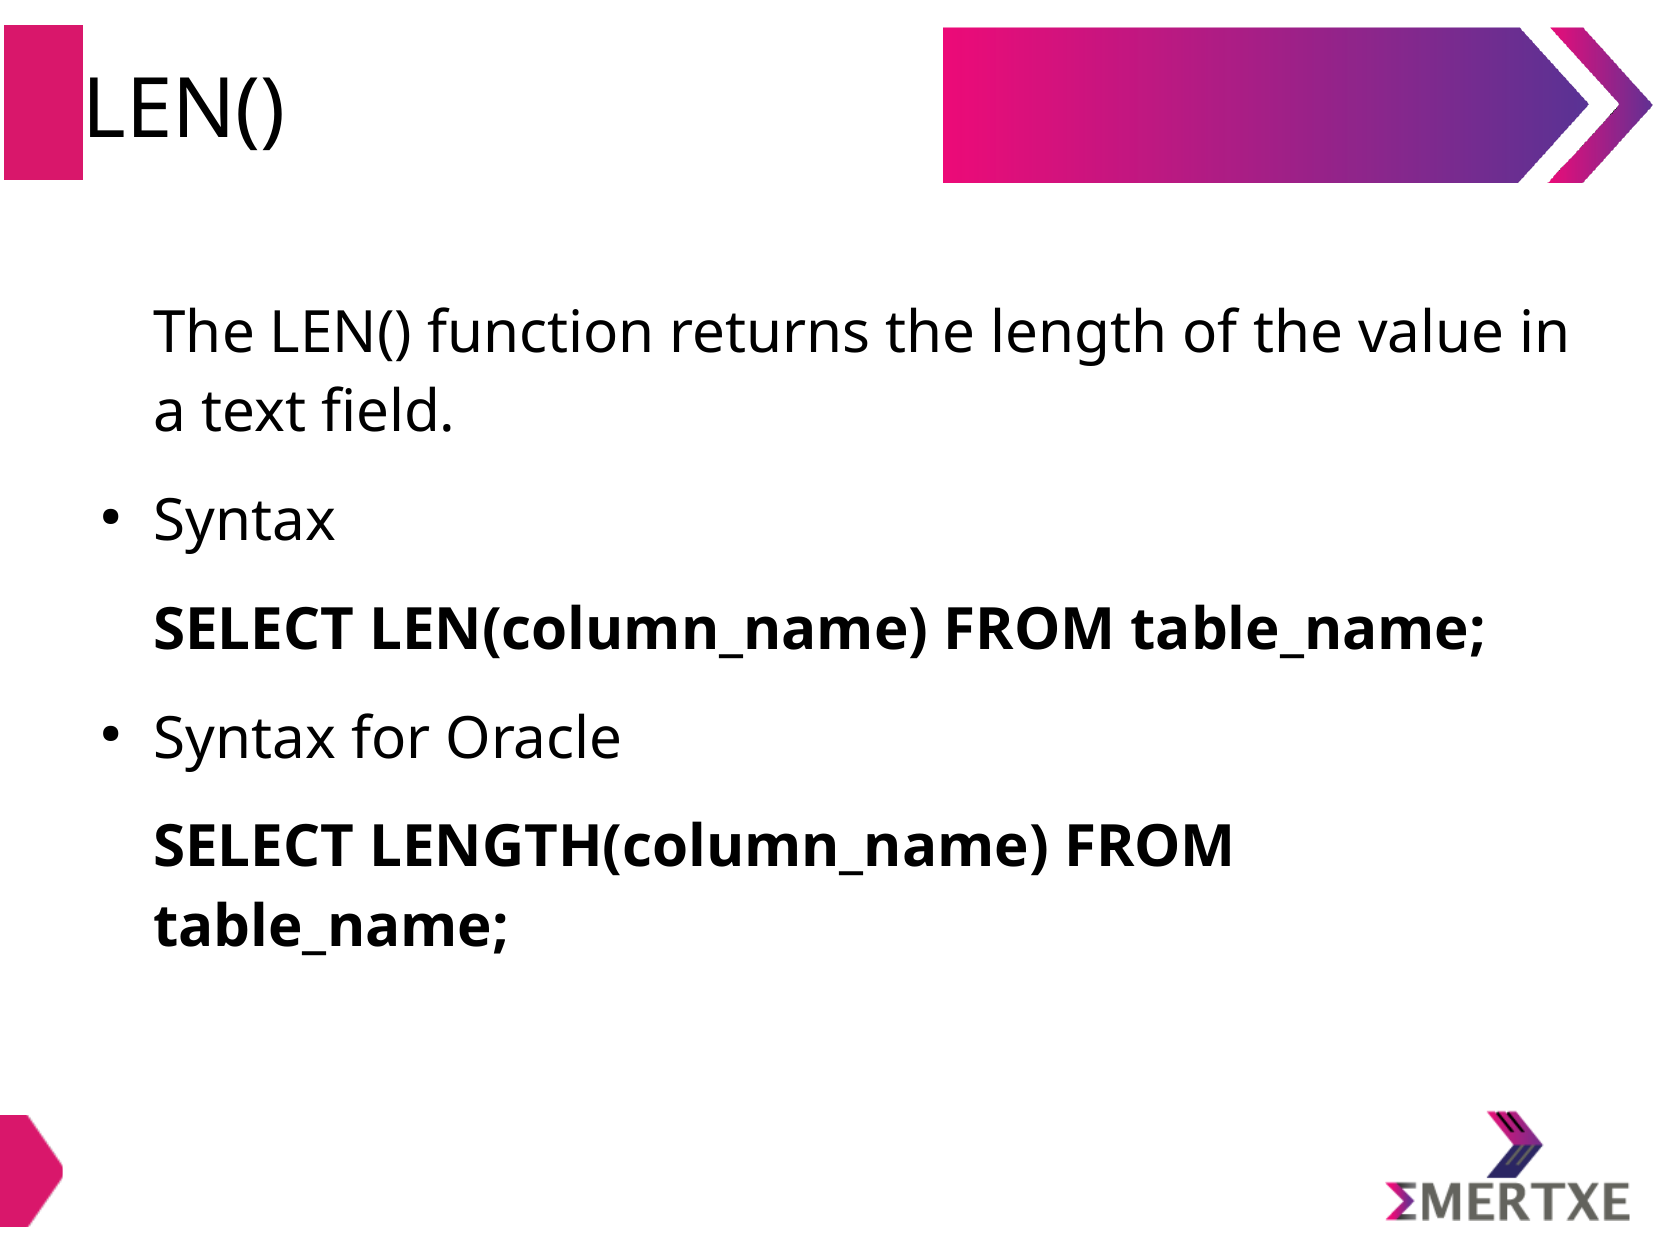

# LEN()
The LEN() function returns the length of the value in a text field.
Syntax
SELECT LEN(column_name) FROM table_name;
Syntax for Oracle
SELECT LENGTH(column_name) FROM table_name;